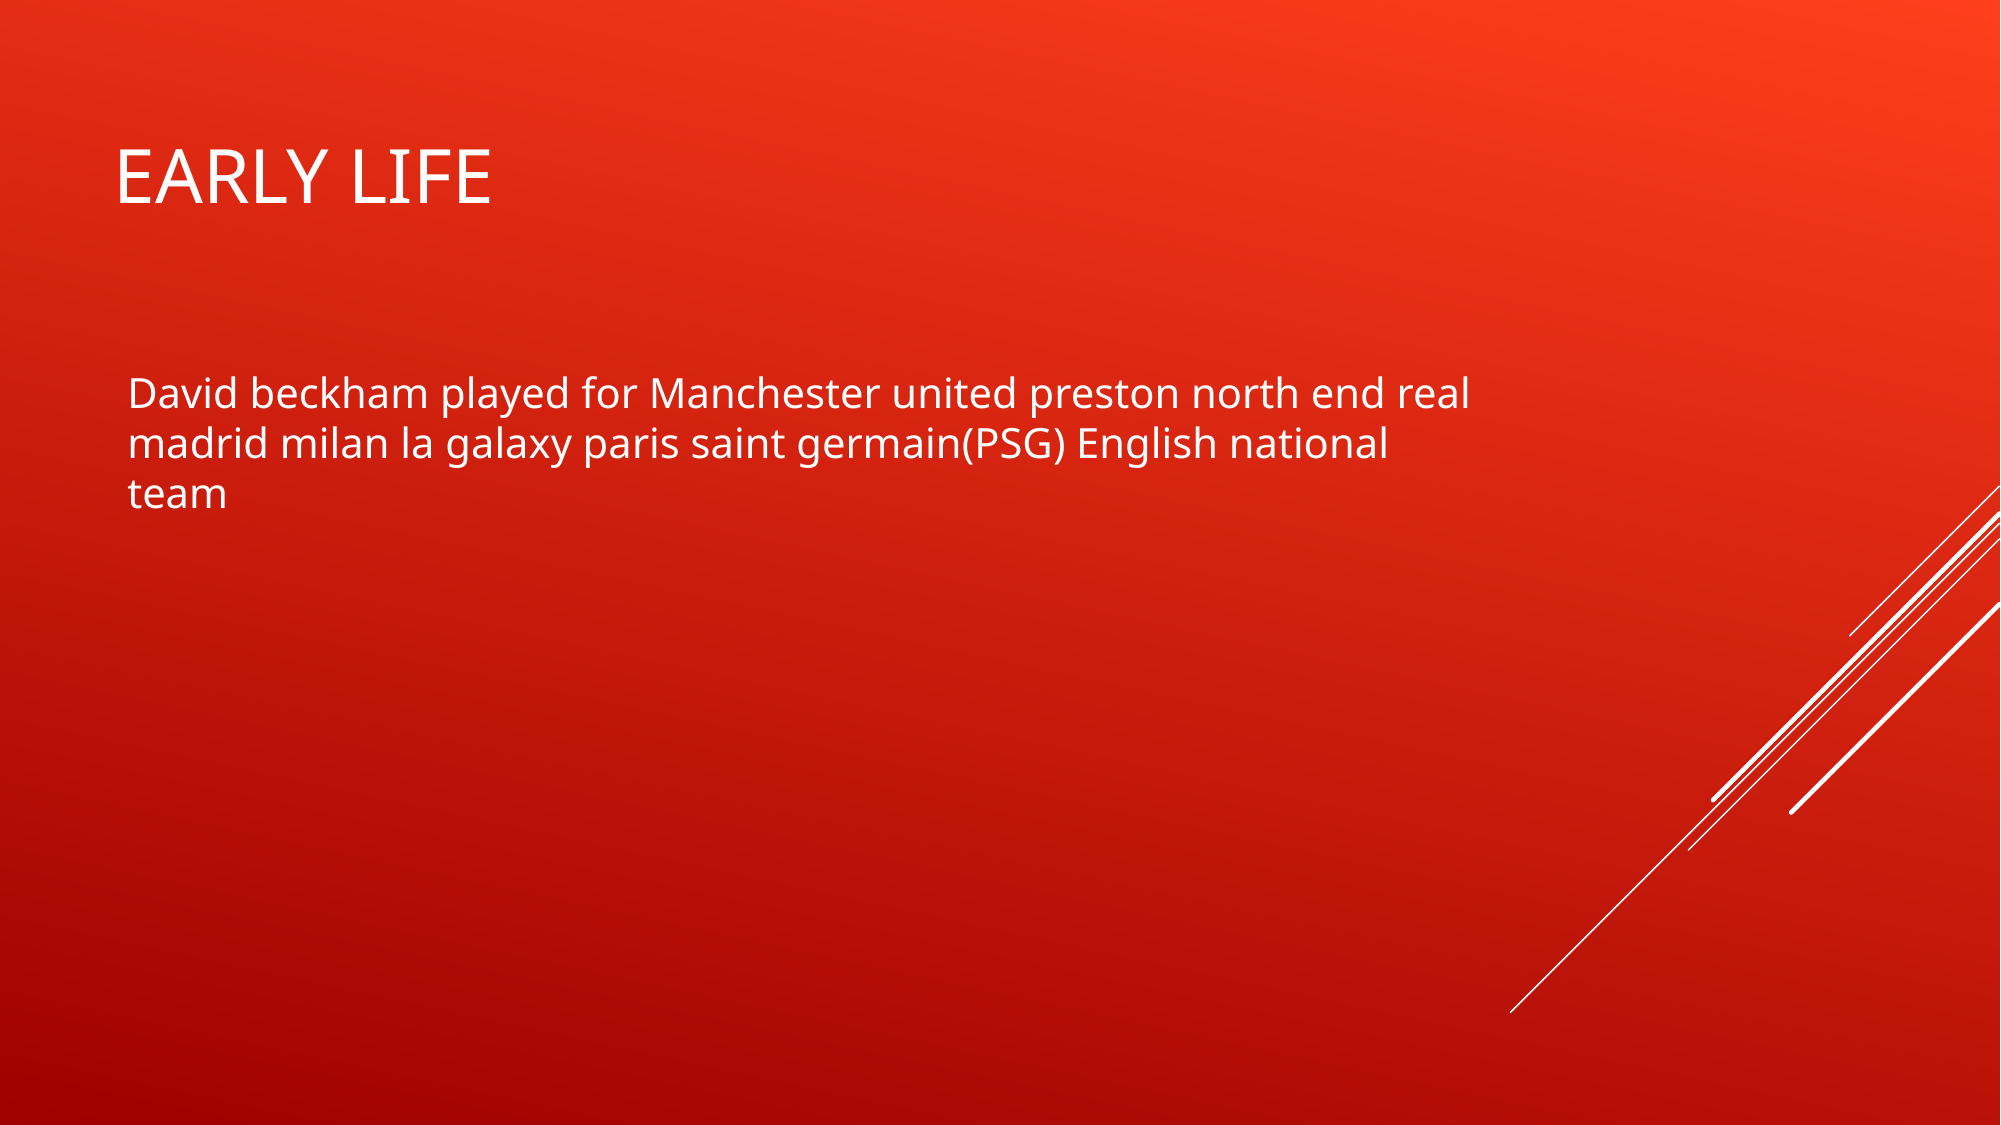

# Early life
David beckham played for Manchester united preston north end real madrid milan la galaxy paris saint germain(PSG) English national team